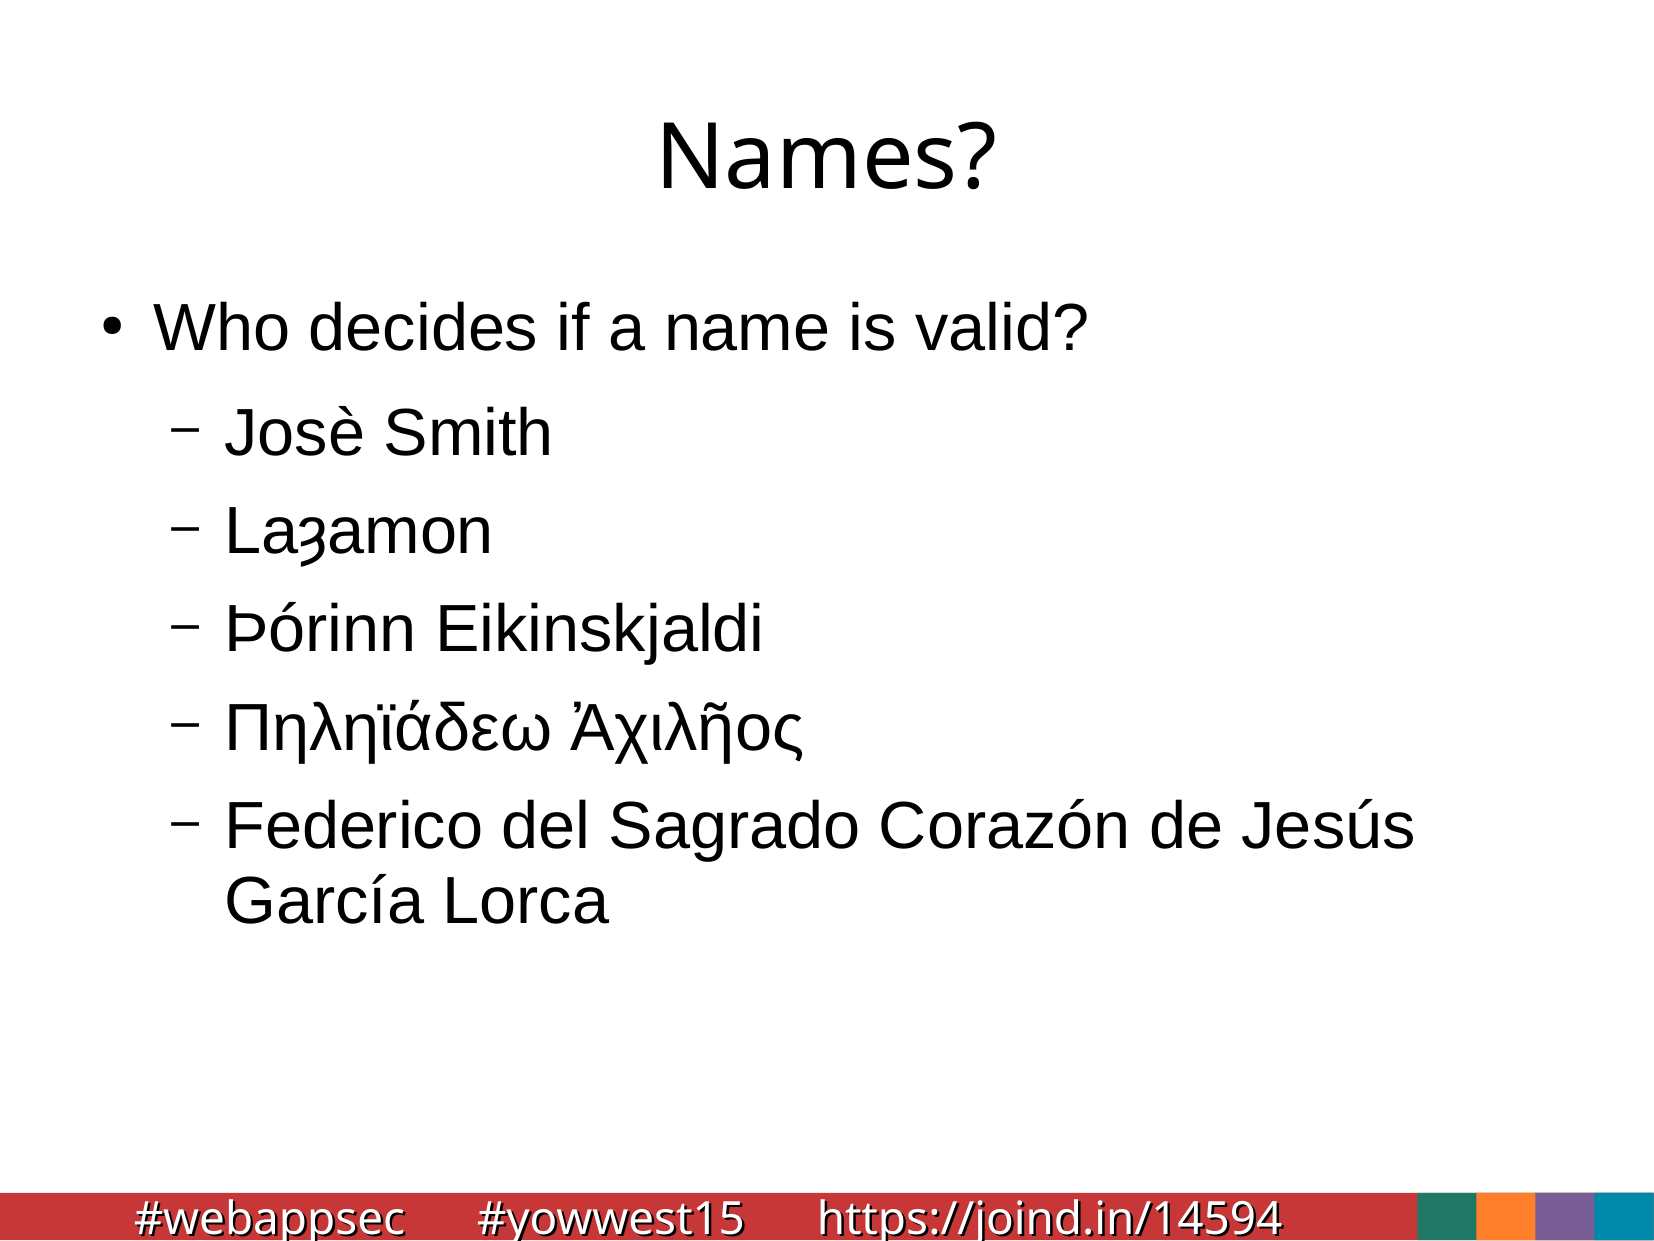

# Names?
Who decides if a name is valid?
Josè Smith
Laȝamon
Þórinn Eikinskjaldi
Πηληϊάδεω Ἀχιλῆος
Federico del Sagrado Corazón de Jesús García Lorca